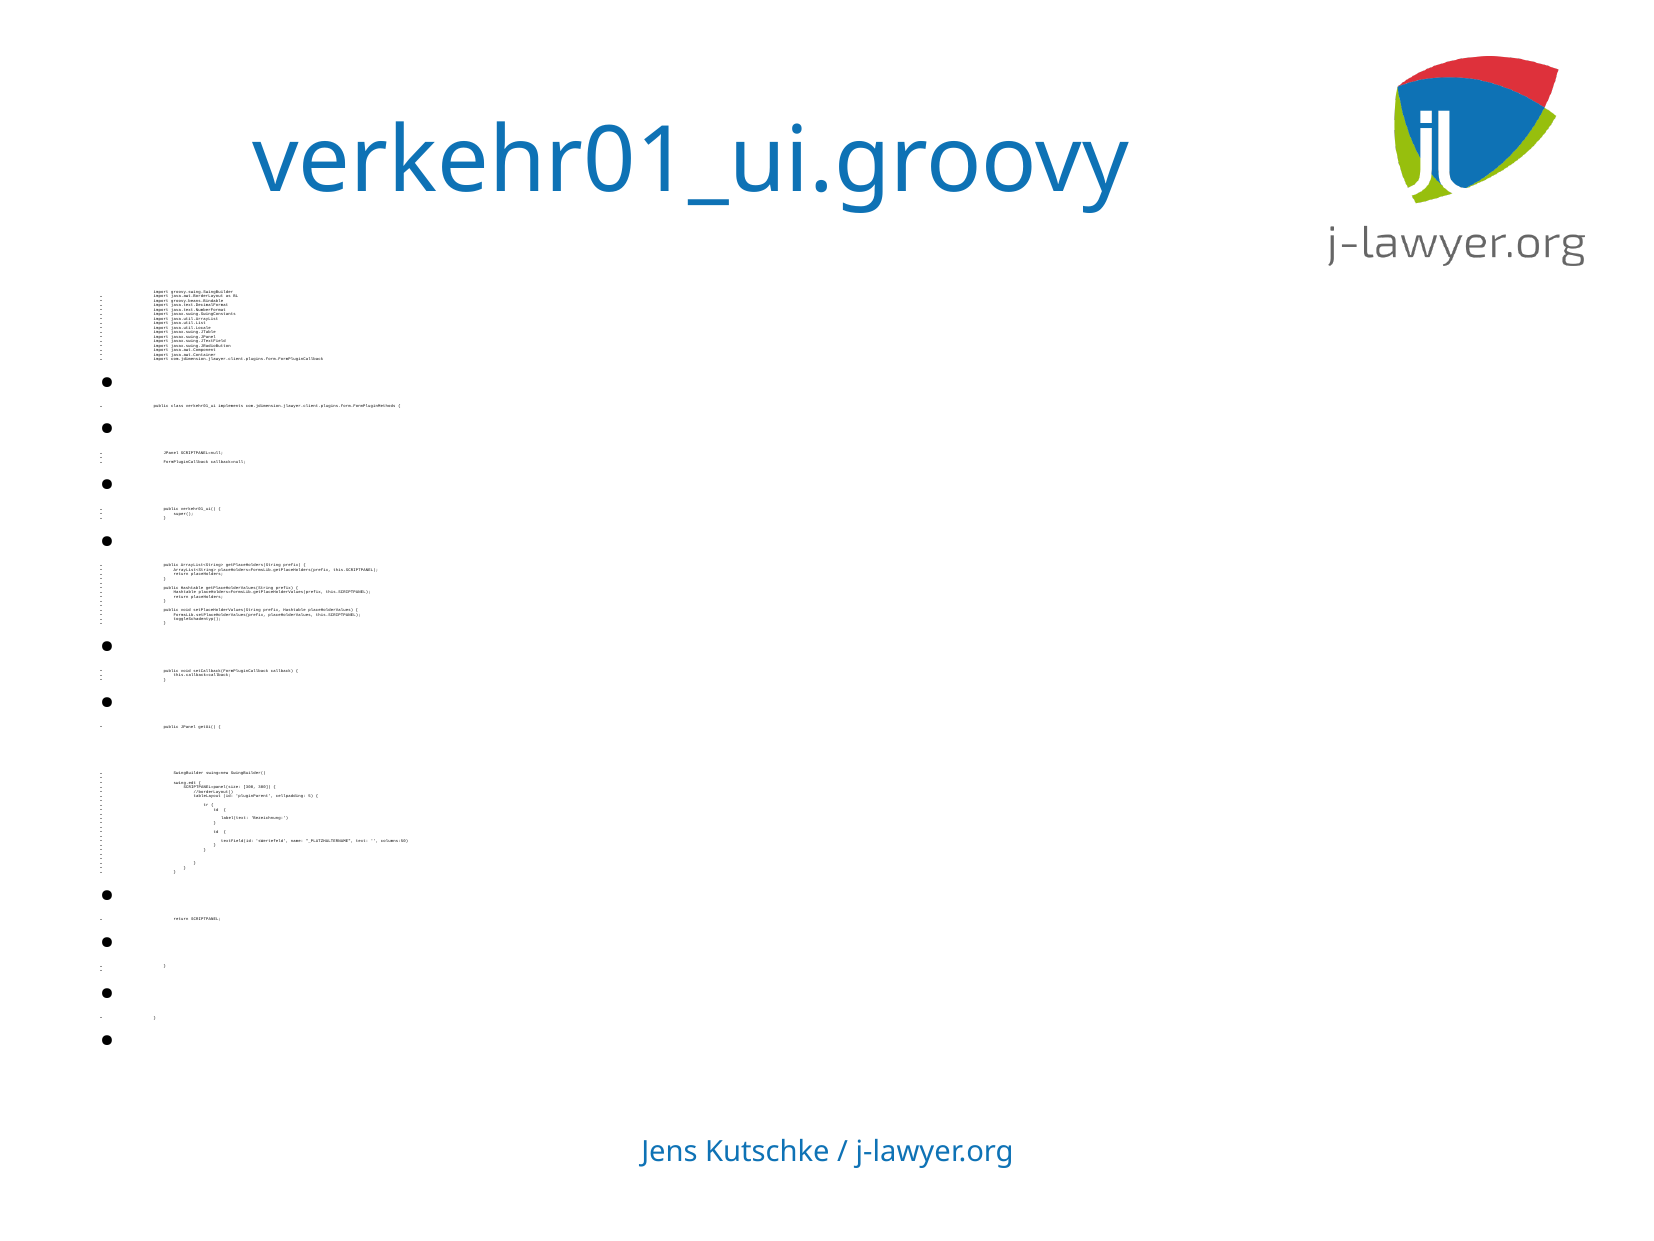

# verkehr01_ui.groovy
import groovy.swing.SwingBuilder
import java.awt.BorderLayout as BL
import groovy.beans.Bindable
import java.text.DecimalFormat
import java.text.NumberFormat
import javax.swing.SwingConstants
import java.util.ArrayList
import java.util.List
import java.util.Locale
import javax.swing.JTable
import javax.swing.JPanel
import javax.swing.JTextField
import javax.swing.JRadioButton
import java.awt.Component
import java.awt.Container
import com.jdimension.jlawyer.client.plugins.form.FormPluginCallback
public class verkehr01_ui implements com.jdimension.jlawyer.client.plugins.form.FormPluginMethods {
 JPanel SCRIPTPANEL=null;
 FormPluginCallback callback=null;
 public verkehr01_ui() {
 super();
 }
 public ArrayList<String> getPlaceHolders(String prefix) {
 ArrayList<String> placeHolders=FormsLib.getPlaceHolders(prefix, this.SCRIPTPANEL);
 return placeHolders;
 }
 public Hashtable getPlaceHolderValues(String prefix) {
 Hashtable placeHolders=FormsLib.getPlaceHolderValues(prefix, this.SCRIPTPANEL);
 return placeHolders;
 }
 public void setPlaceHolderValues(String prefix, Hashtable placeHolderValues) {
 FormsLib.setPlaceHolderValues(prefix, placeHolderValues, this.SCRIPTPANEL);
 toggleSchadentyp();
 }
 public void setCallback(FormPluginCallback callback) {
 this.callback=callback;
 }
 public JPanel getUi() {
 SwingBuilder swing=new SwingBuilder()
 swing.edt {
 SCRIPTPANEL=panel(size: [300, 300]) {
 //borderLayout()
 tableLayout (id: 'pluginParent', cellpadding: 5) {
 tr {
 td {
 label(text: 'Bezeichnung:')
 }
 td {
 textField(id: 'sWertefeld', name: "_PLATZHALTERNAME", text: '', columns:50)
 }
 }
 }
 }
 }
 return SCRIPTPANEL;
 }
}